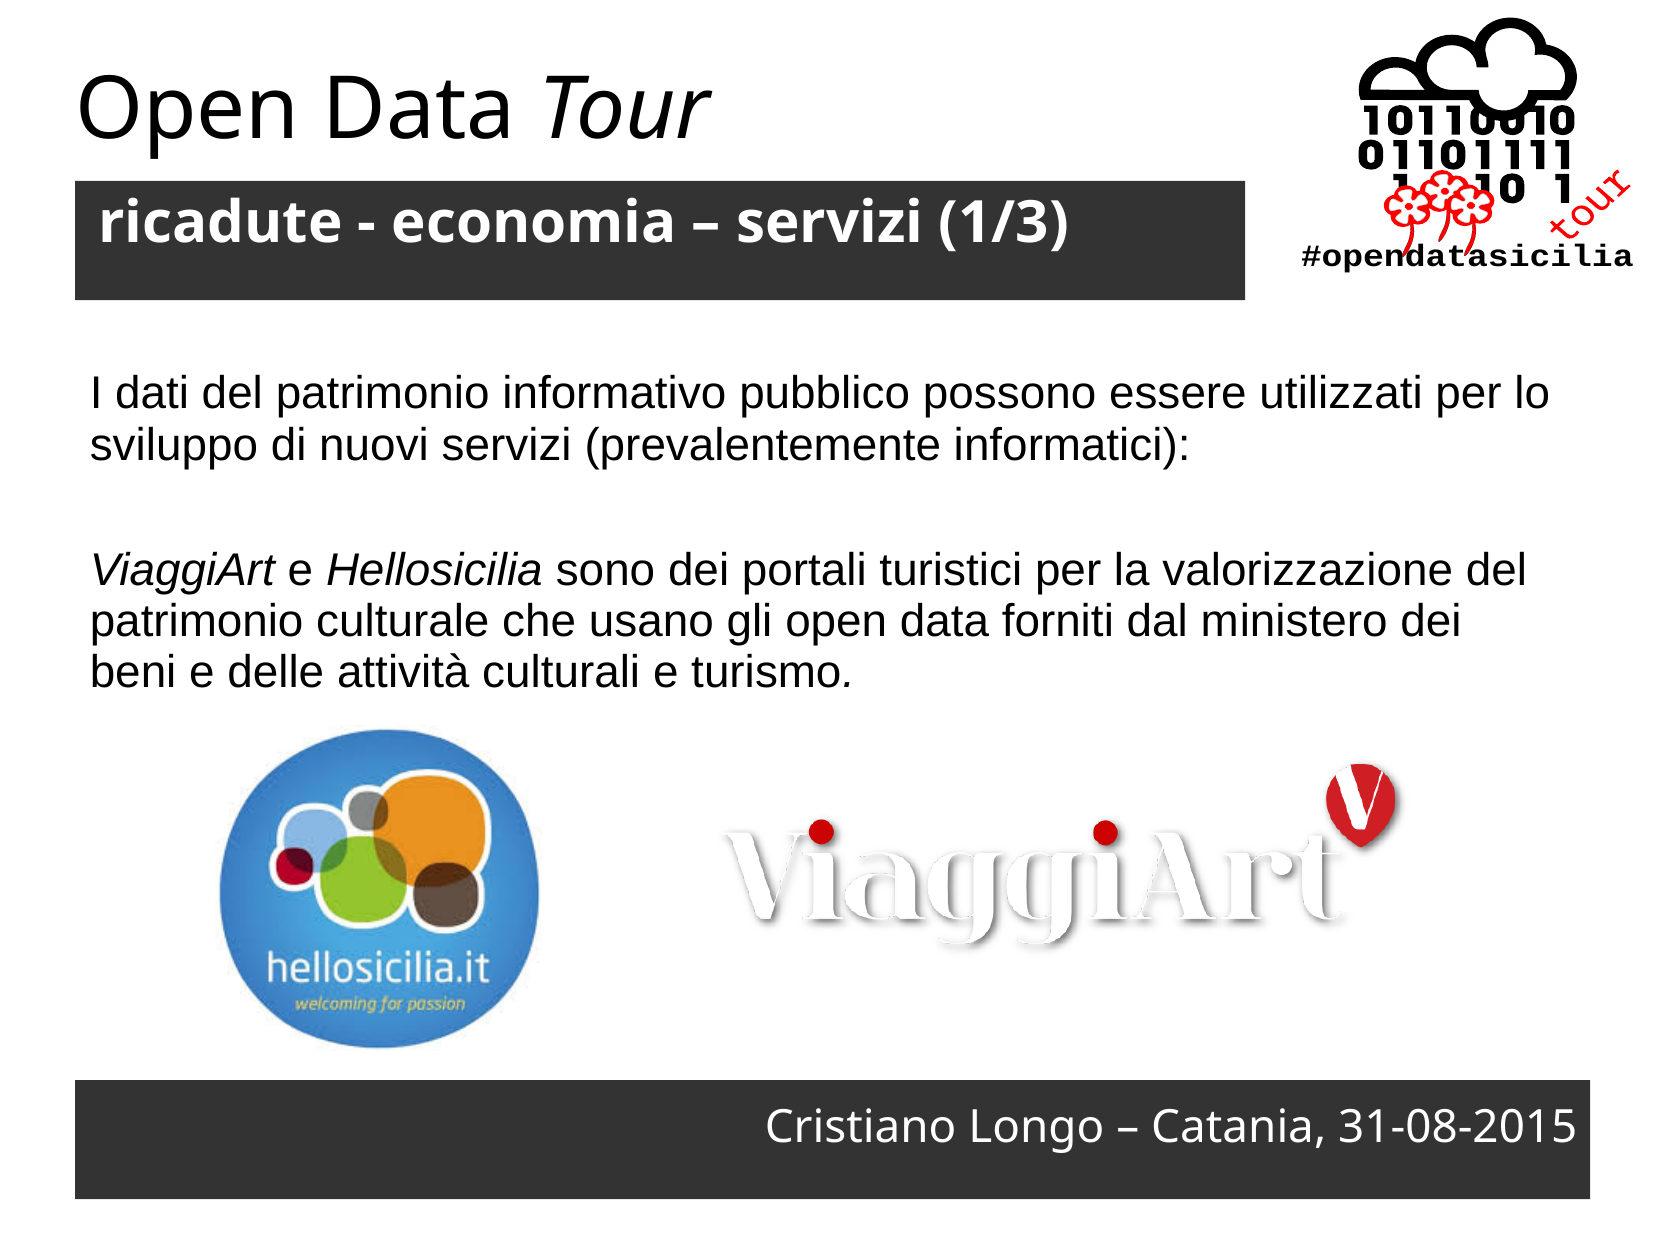

# Open Data Tour
 ricadute - economia – servizi (1/3)
I dati del patrimonio informativo pubblico possono essere utilizzati per lo sviluppo di nuovi servizi (prevalentemente informatici):
ViaggiArt e Hellosicilia sono dei portali turistici per la valorizzazione del patrimonio culturale che usano gli open data forniti dal ministero dei beni e delle attività culturali e turismo.
 Cristiano Longo – Catania, 31-08-2015